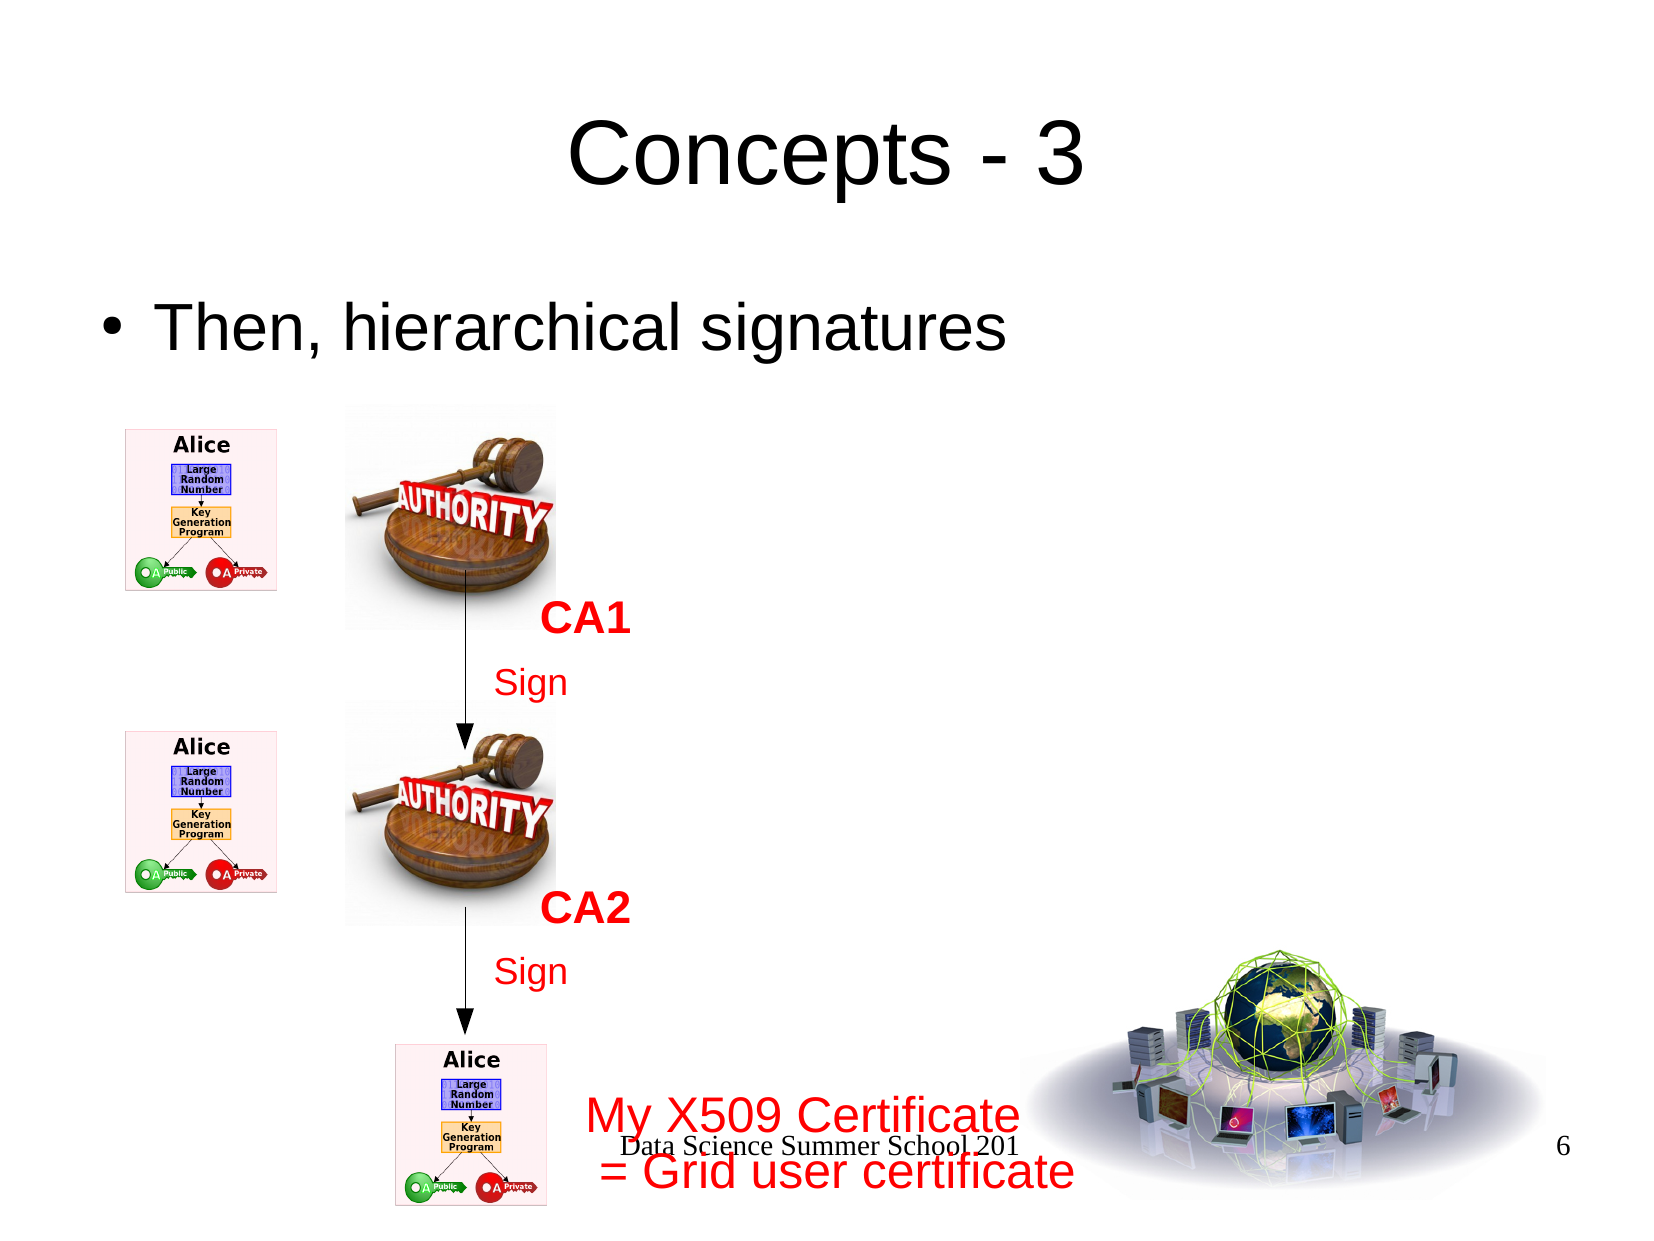

# Concepts - 3
Then, hierarchical signatures
CA1
Sign
CA2
Sign
My X509 Certificate
 = Grid user certificate
Data Science Summer School 2017
6